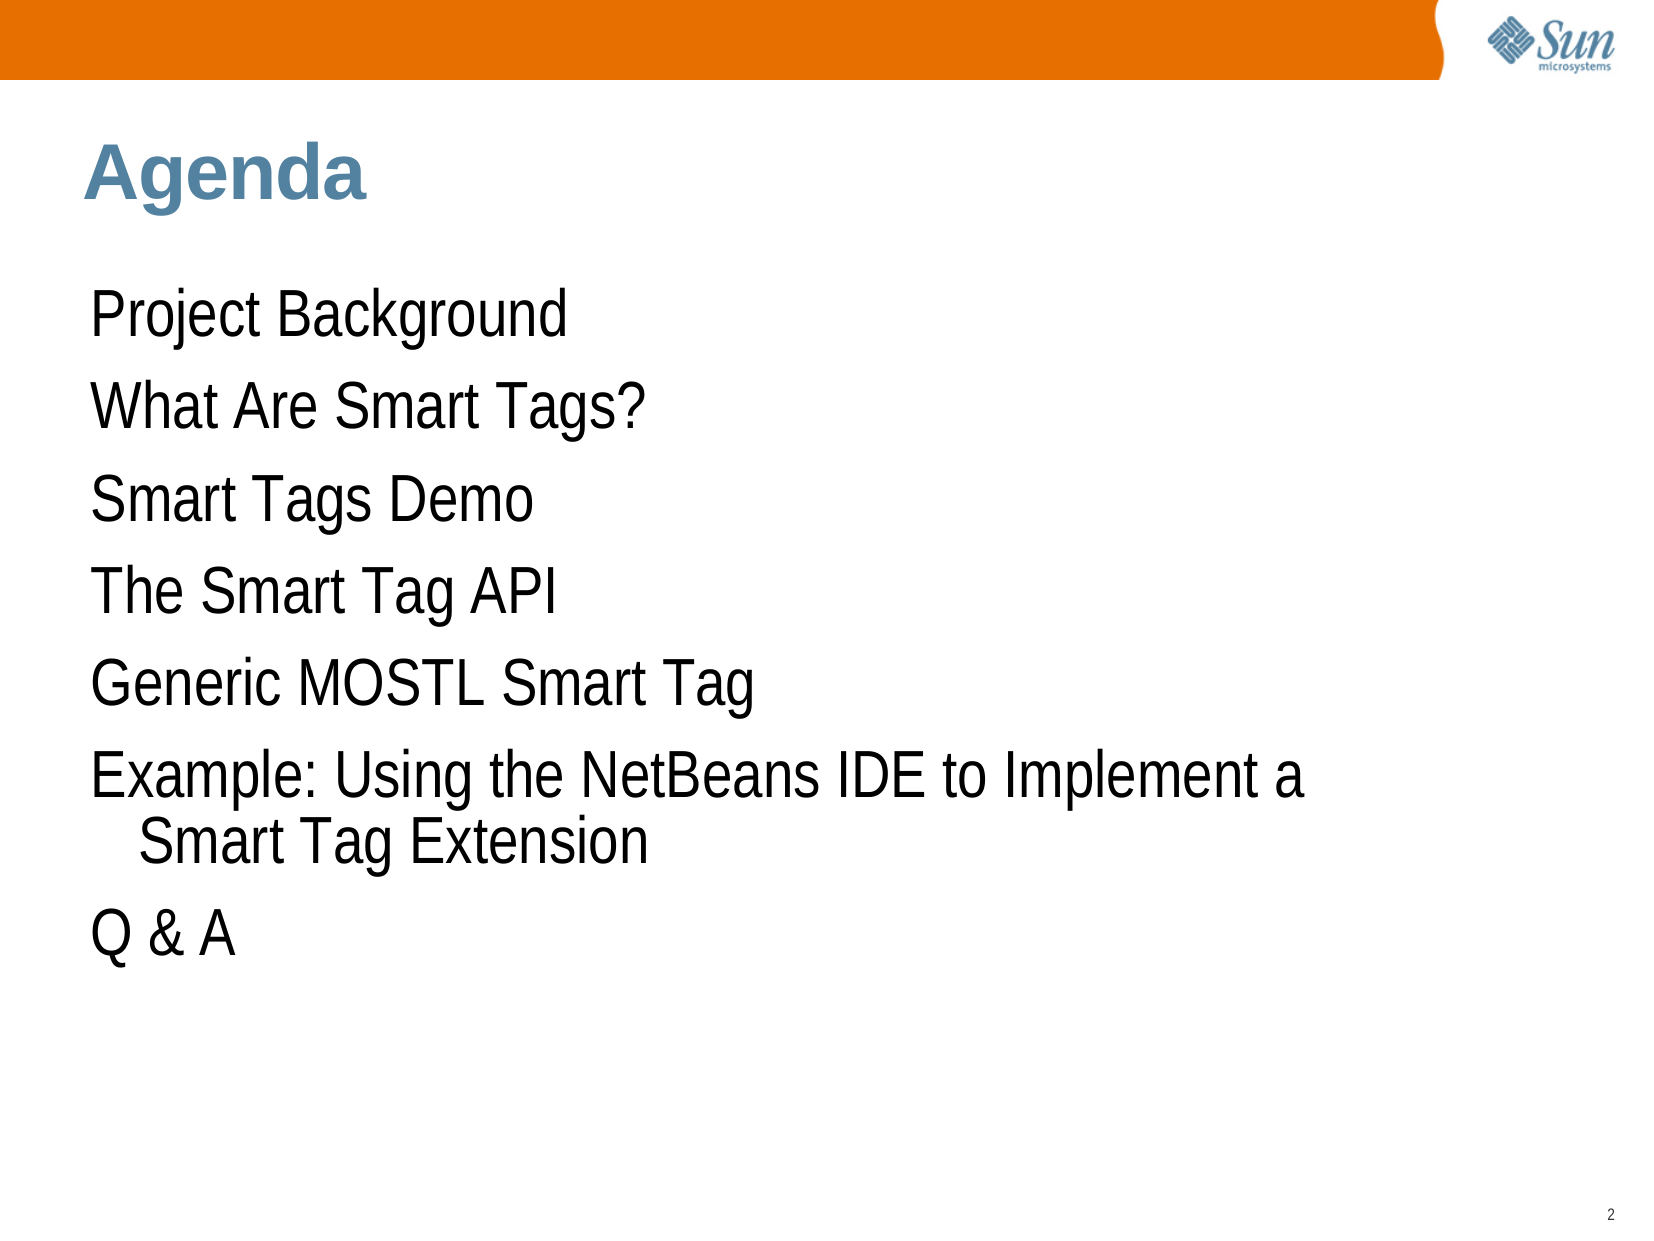

# Agenda
Project Background
What Are Smart Tags?
Smart Tags Demo
The Smart Tag API
Generic MOSTL Smart Tag
Example: Using the NetBeans IDE to Implement a
Smart Tag Extension
Q & A